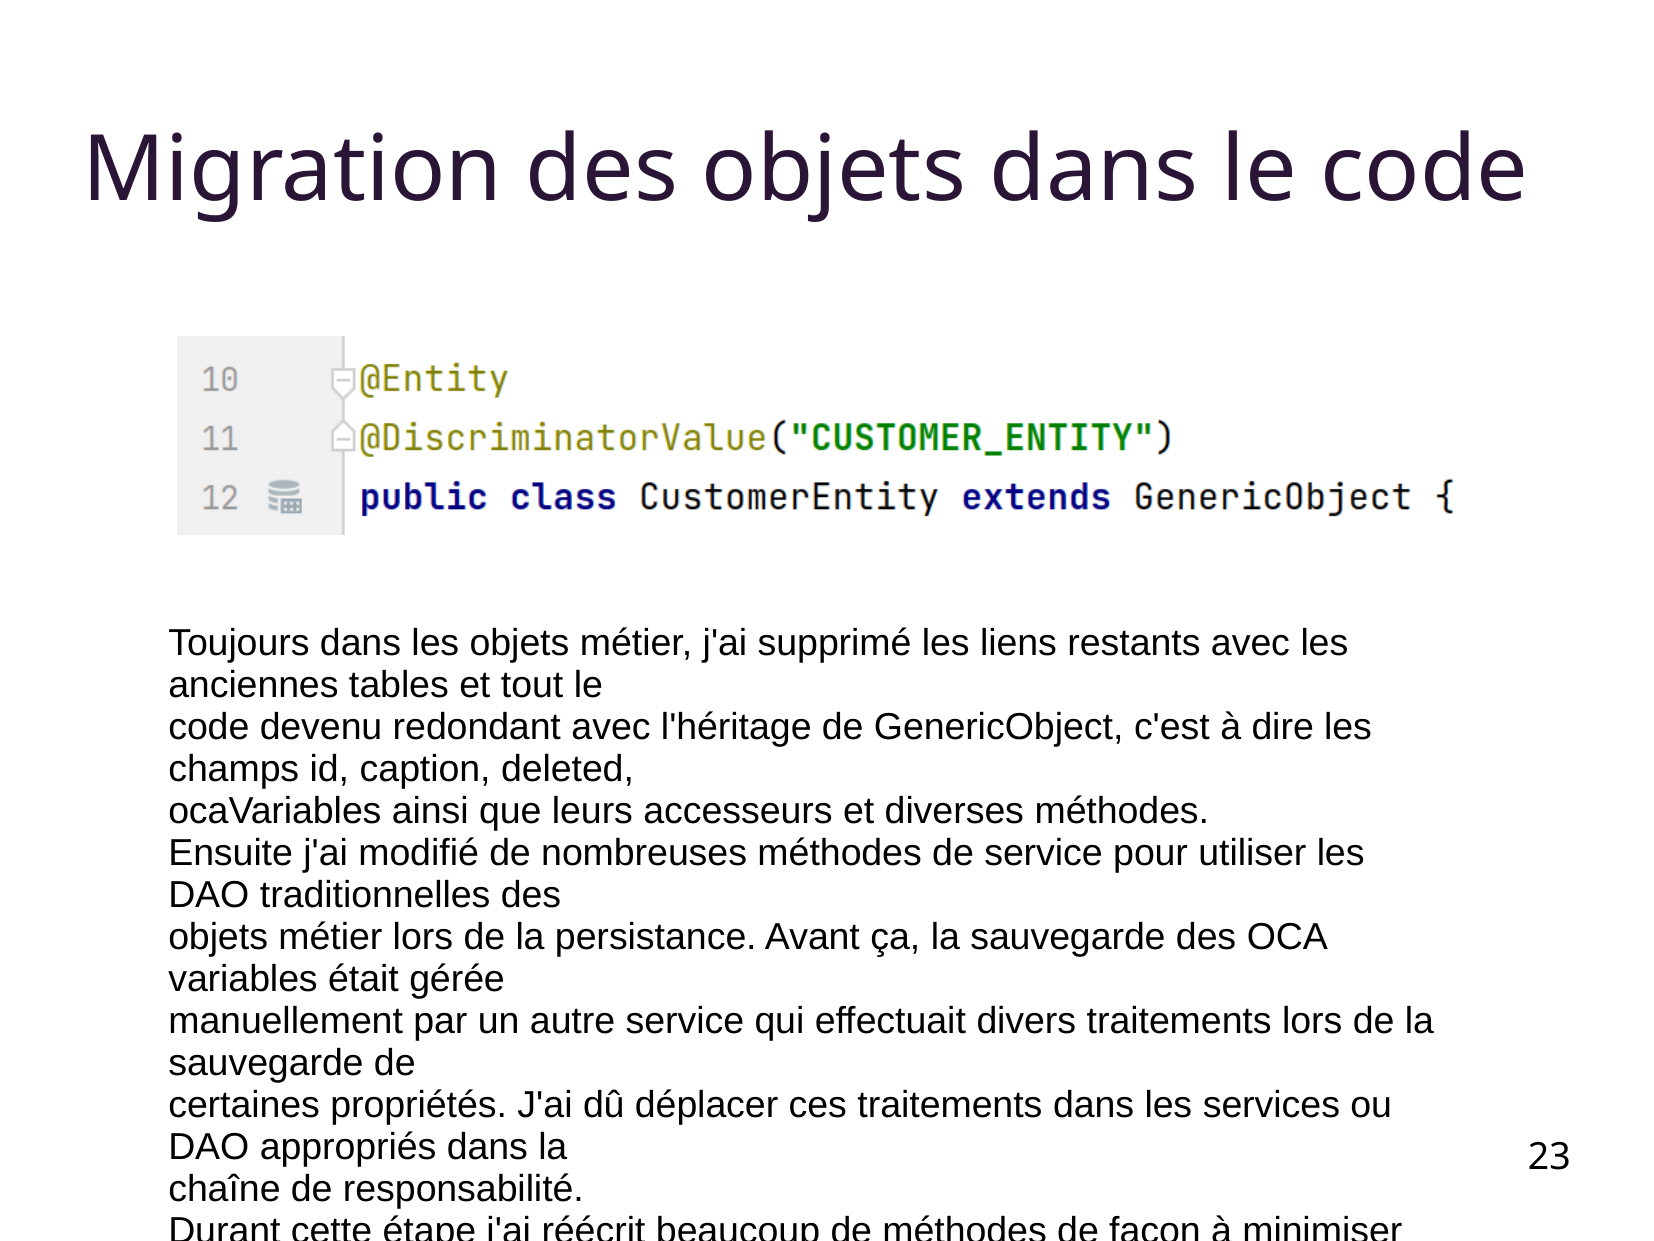

# Migration des objets dans le code
Toujours dans les objets métier, j'ai supprimé les liens restants avec les anciennes tables et tout le
code devenu redondant avec l'héritage de GenericObject, c'est à dire les champs id, caption, deleted,
ocaVariables ainsi que leurs accesseurs et diverses méthodes.
Ensuite j'ai modifié de nombreuses méthodes de service pour utiliser les DAO traditionnelles des
objets métier lors de la persistance. Avant ça, la sauvegarde des OCA variables était gérée
manuellement par un autre service qui effectuait divers traitements lors de la sauvegarde de
certaines propriétés. J'ai dû déplacer ces traitements dans les services ou DAO appropriés dans la
chaîne de responsabilité.
Durant cette étape j'ai réécrit beaucoup de méthodes de façon à minimiser les appels à la base de
données, c'est à dire utiliser des requêtes pour traiter des groupes d'objets au lieu de boucler sur des
traitements qui effectue des requêtes pour un seul objet. Le nombre d'appels de ces méthodes à la
base de données était généralement de l'ordre de k*n avec k le nombre de requêtes différentes
utilisées par la méthode et n le nombre d'objets dans la collection, entre 1 et plusieurs milliers. À
chaque fois il était possible de faire le même traitement avec seulement k appels.
Ce type de refactoring a parfois nécessité la réécriture de blocs de traitement entiers et l'ajout de
requêtes spécifiques dans les DAO. Le temps de réponse des API concernées a diminué d'un facteur
20de plusieurs dizaines, ce qui permet un temps de réponse compris entre quelques dixièmes et
maximum quelques secondes pour les API les plus longues.
Voir annexe Minimisation des appels à la base de données dans une méthode Java.
Suite à ces opérations l'ancien service des OCA variables et diverses classes liées à l'ancienne
implémentation sont devenues obsolètes, j'ai pu les supprimer.
23